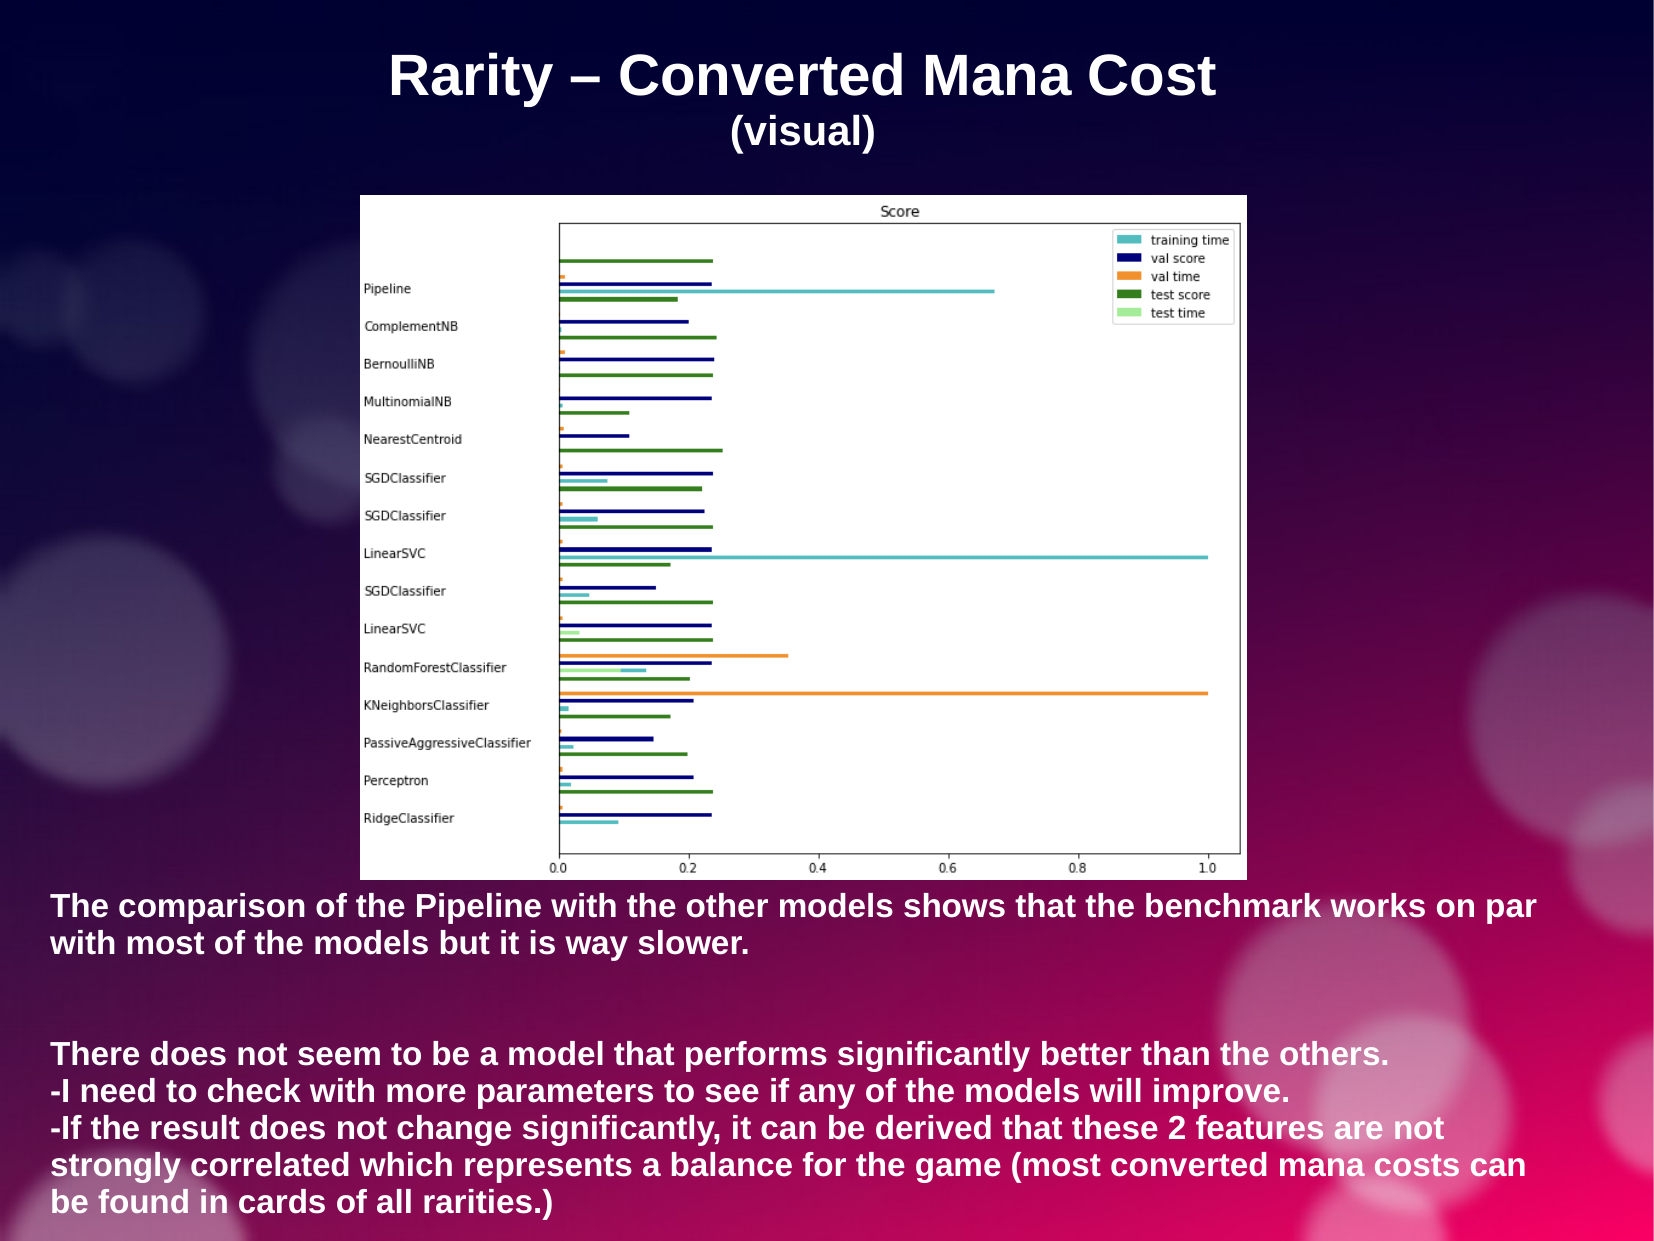

Rarity – Converted Mana Cost (visual)
The comparison of the Pipeline with the other models shows that the benchmark works on par with most of the models but it is way slower.
There does not seem to be a model that performs significantly better than the others.
-I need to check with more parameters to see if any of the models will improve.
-If the result does not change significantly, it can be derived that these 2 features are not strongly correlated which represents a balance for the game (most converted mana costs can be found in cards of all rarities.)